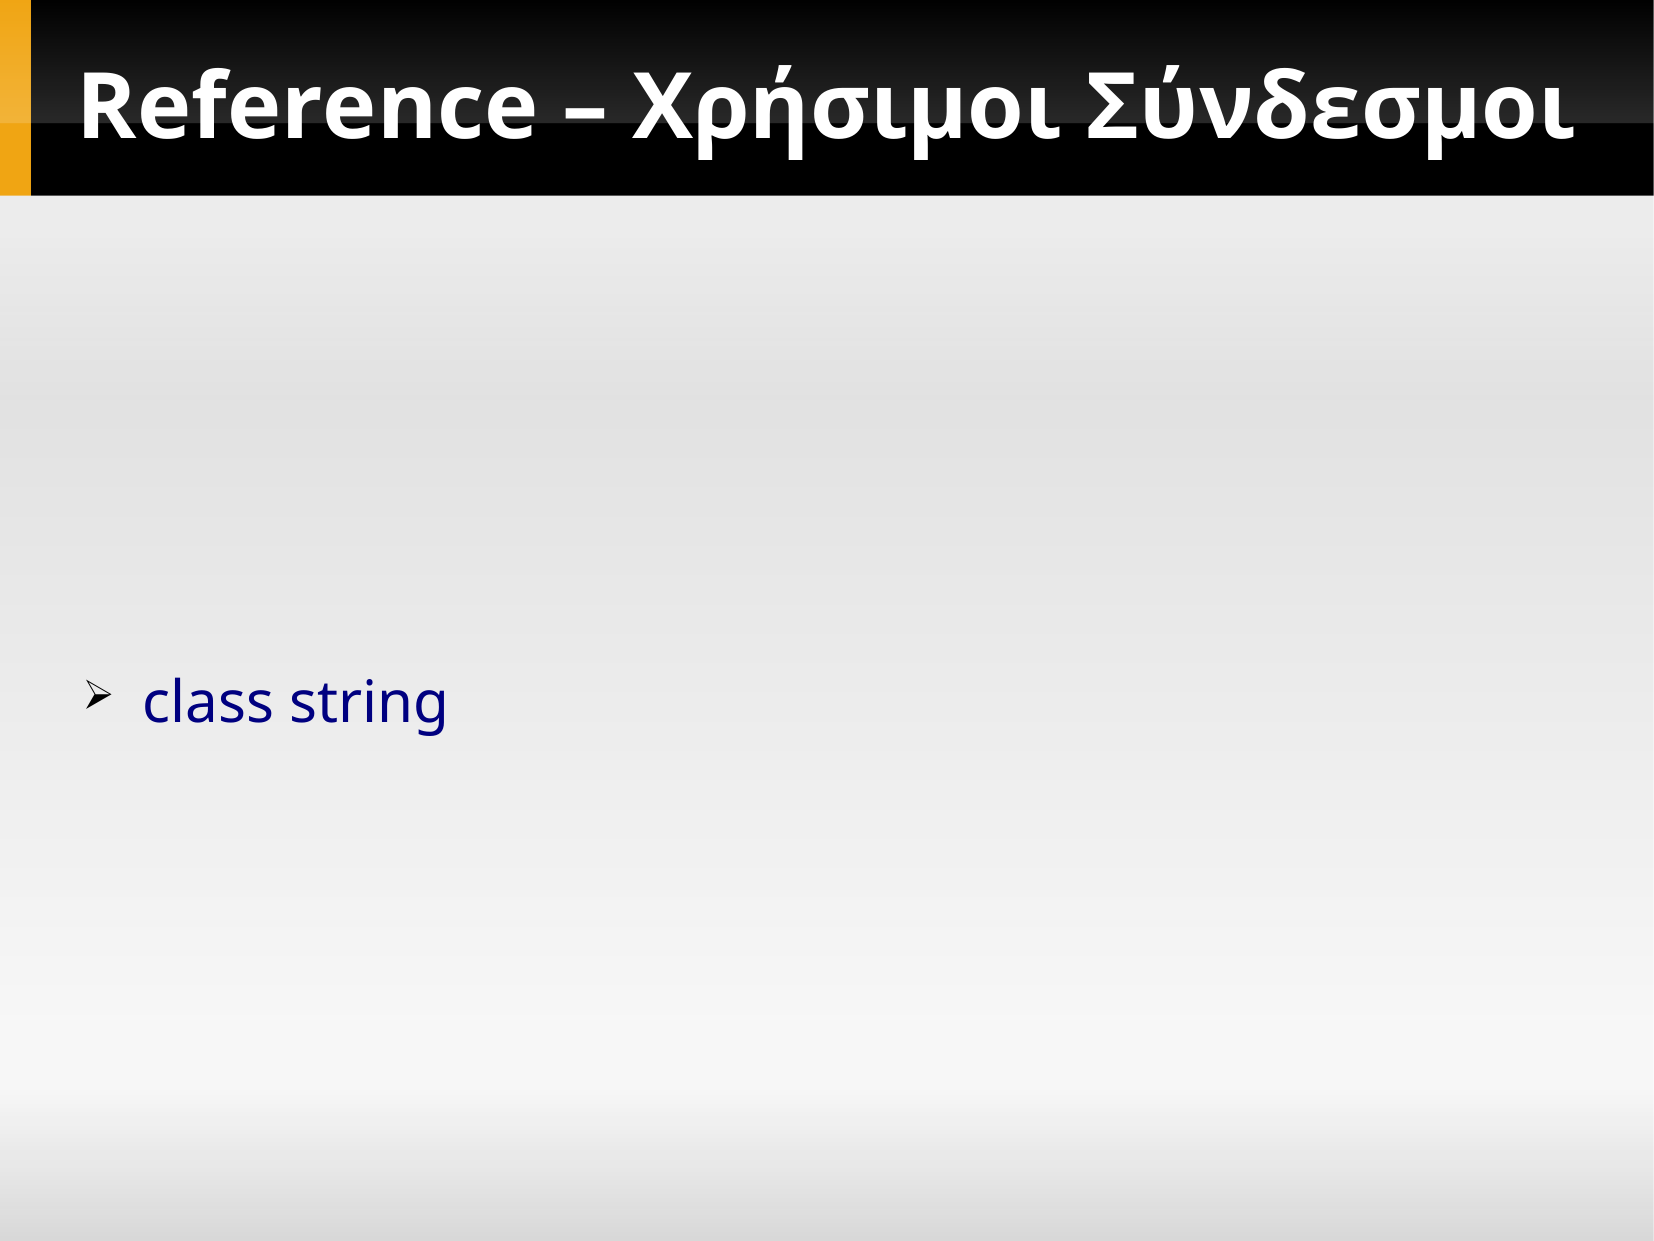

# Reference – Χρήσιμοι Σύνδεσμοι
class string